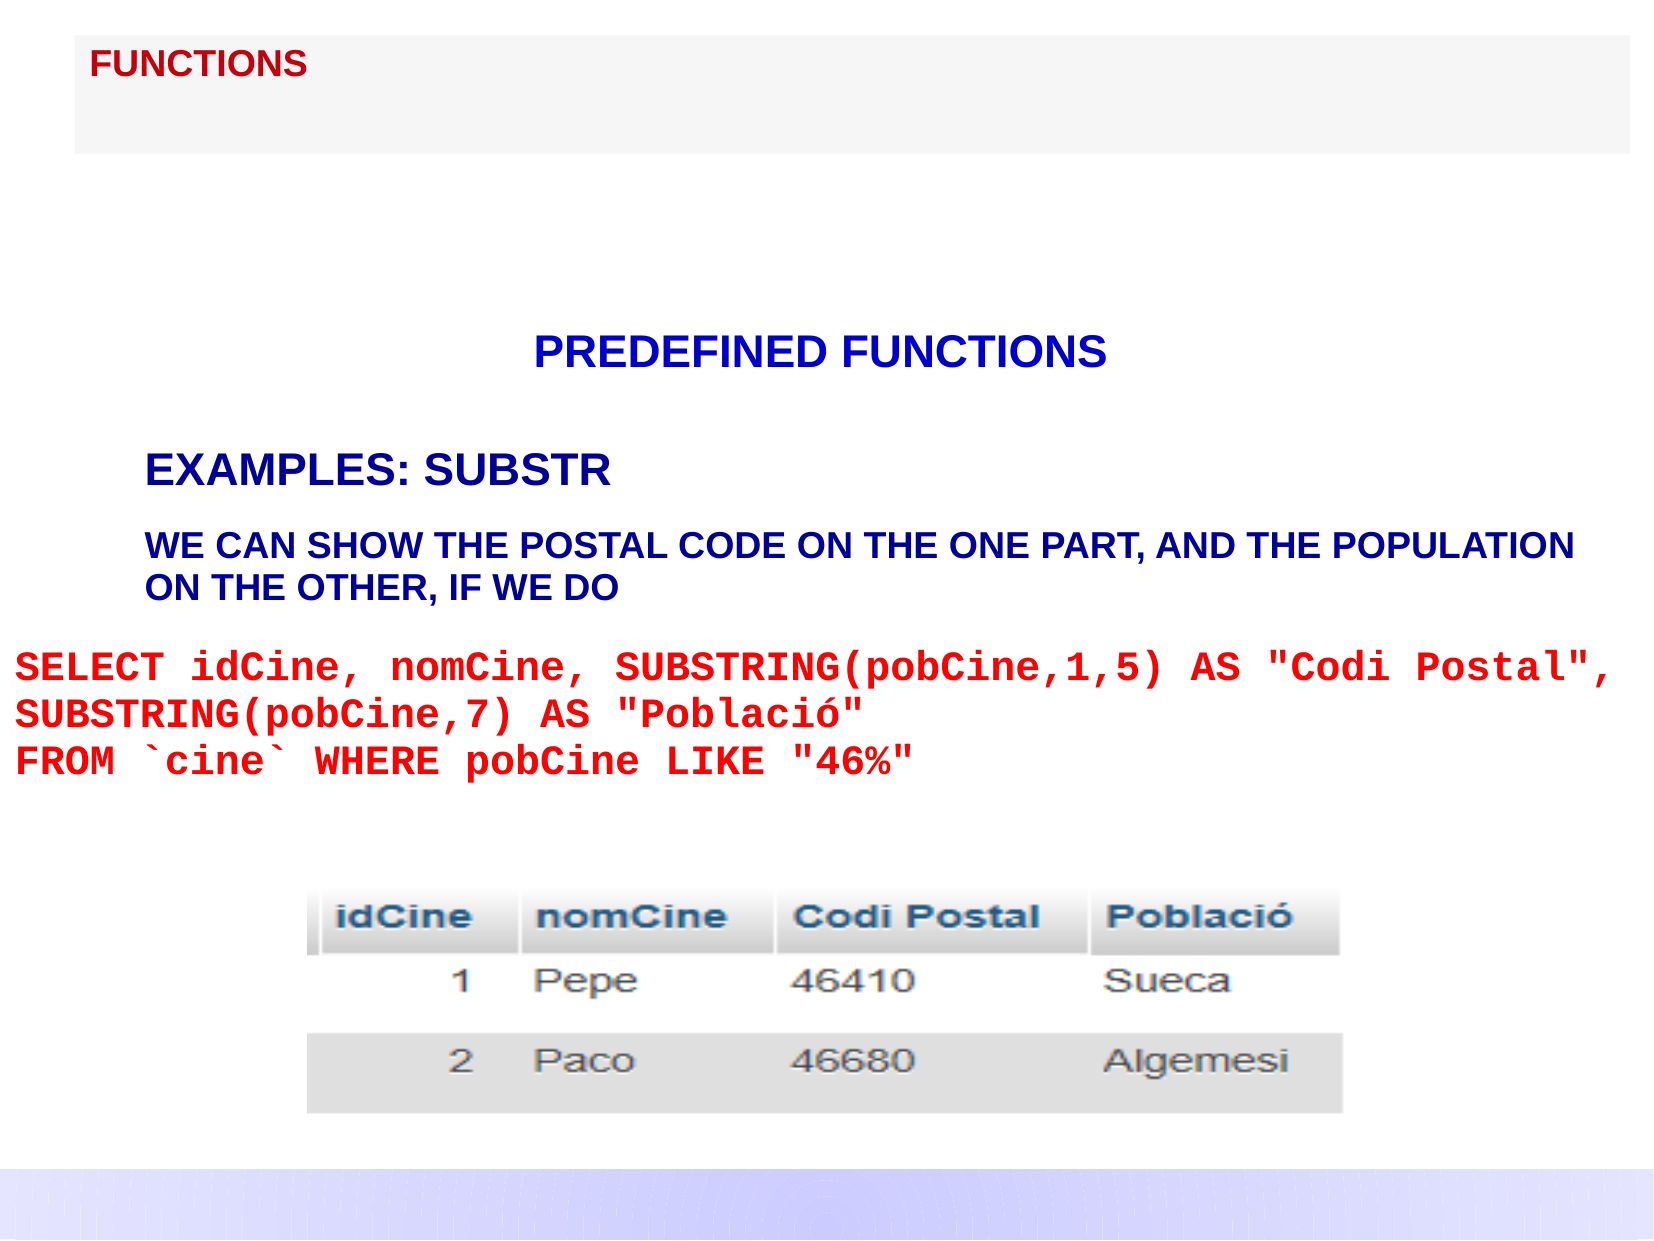

FUNCTIONS
PREDEFINED FUNCTIONS
EXAMPLES: SUBSTR
WE CAN SHOW THE POSTAL CODE ON THE ONE PART, AND THE POPULATION ON THE OTHER, IF WE DO
SELECT idCine, nomCine, SUBSTRING(pobCine,1,5) AS "Codi Postal",
SUBSTRING(pobCine,7) AS "Població"
FROM `cine` WHERE pobCine LIKE "46%"